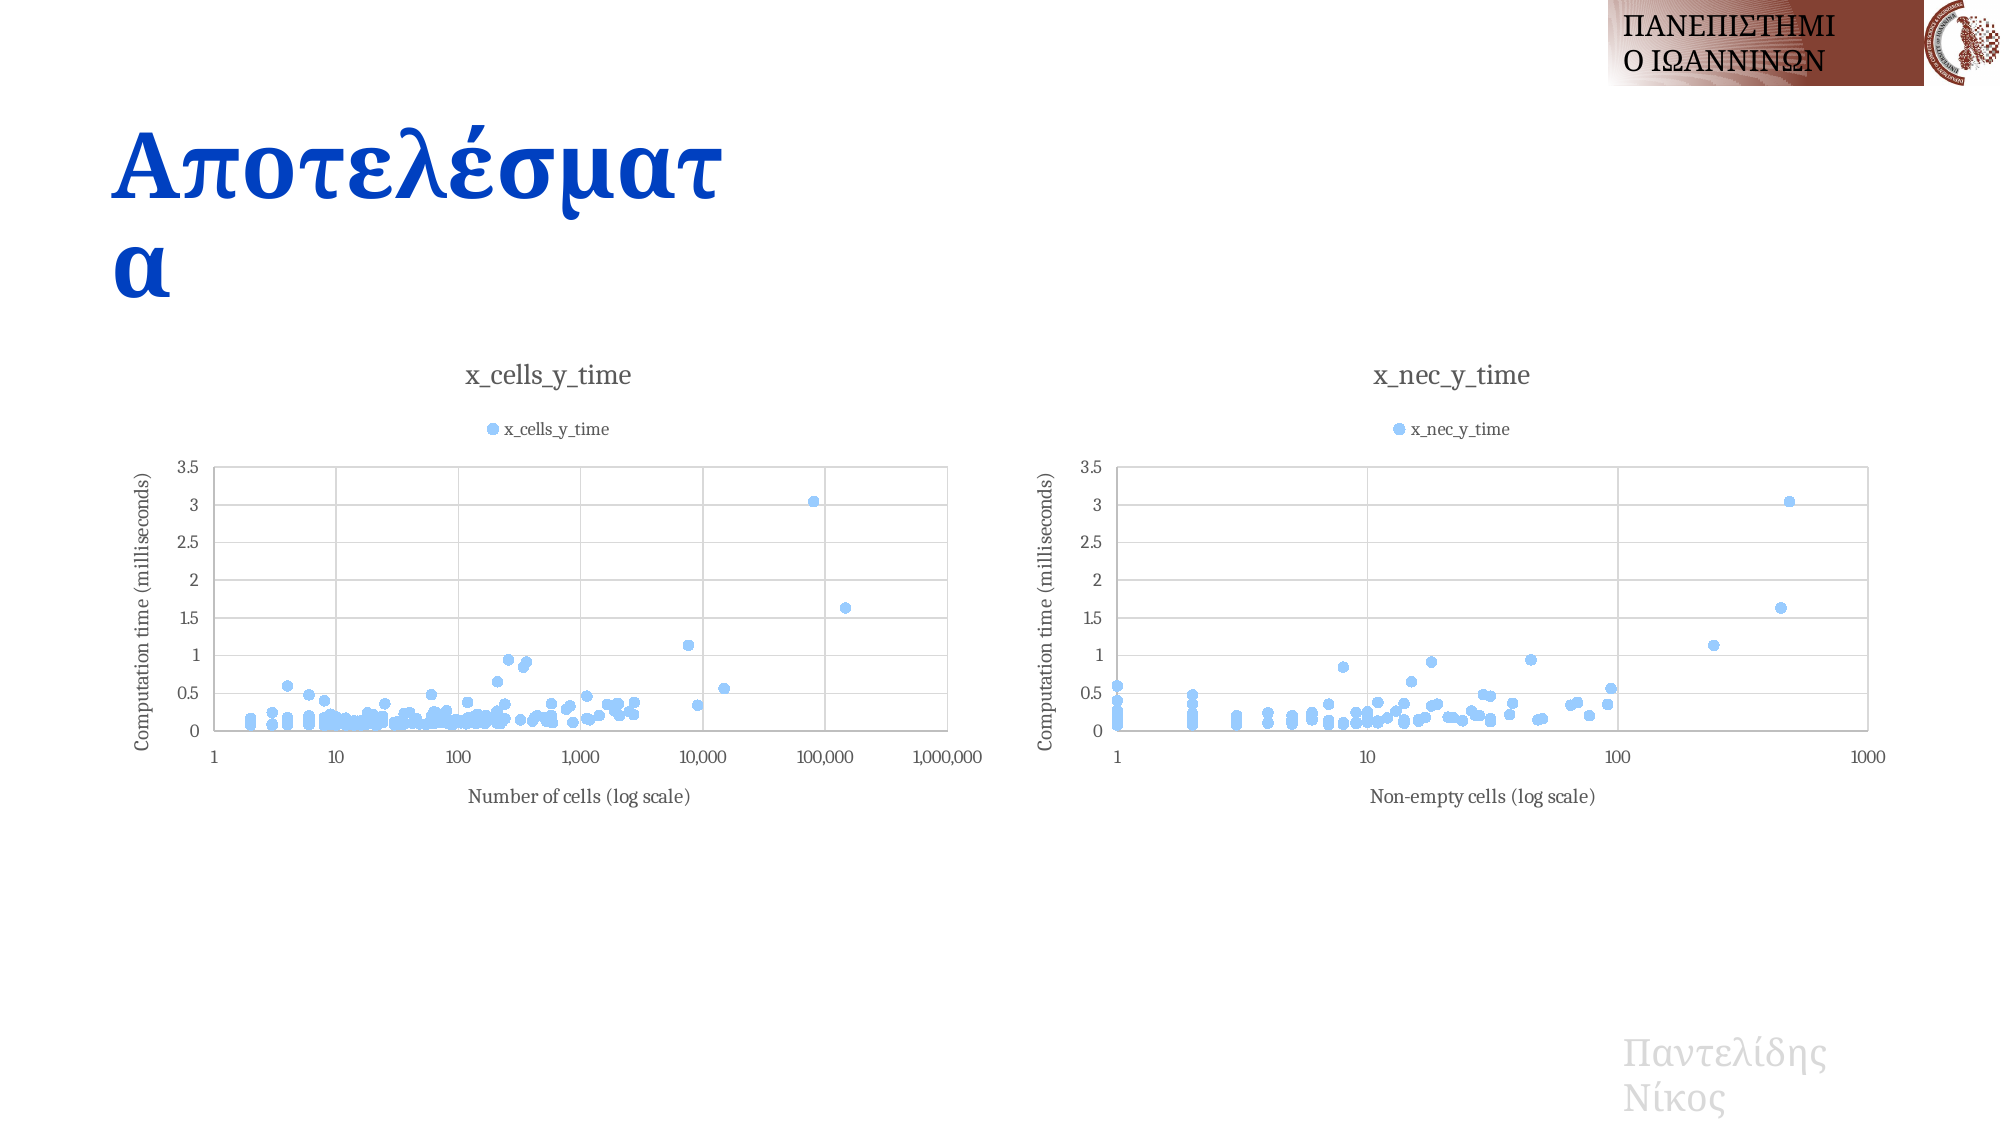

Αποτελέσματα
### Chart: x_cells_y_time
| Category | x_cells_y_time |
|---|---|
### Chart: x_nec_y_time
| Category | x_nec_y_time |
|---|---|